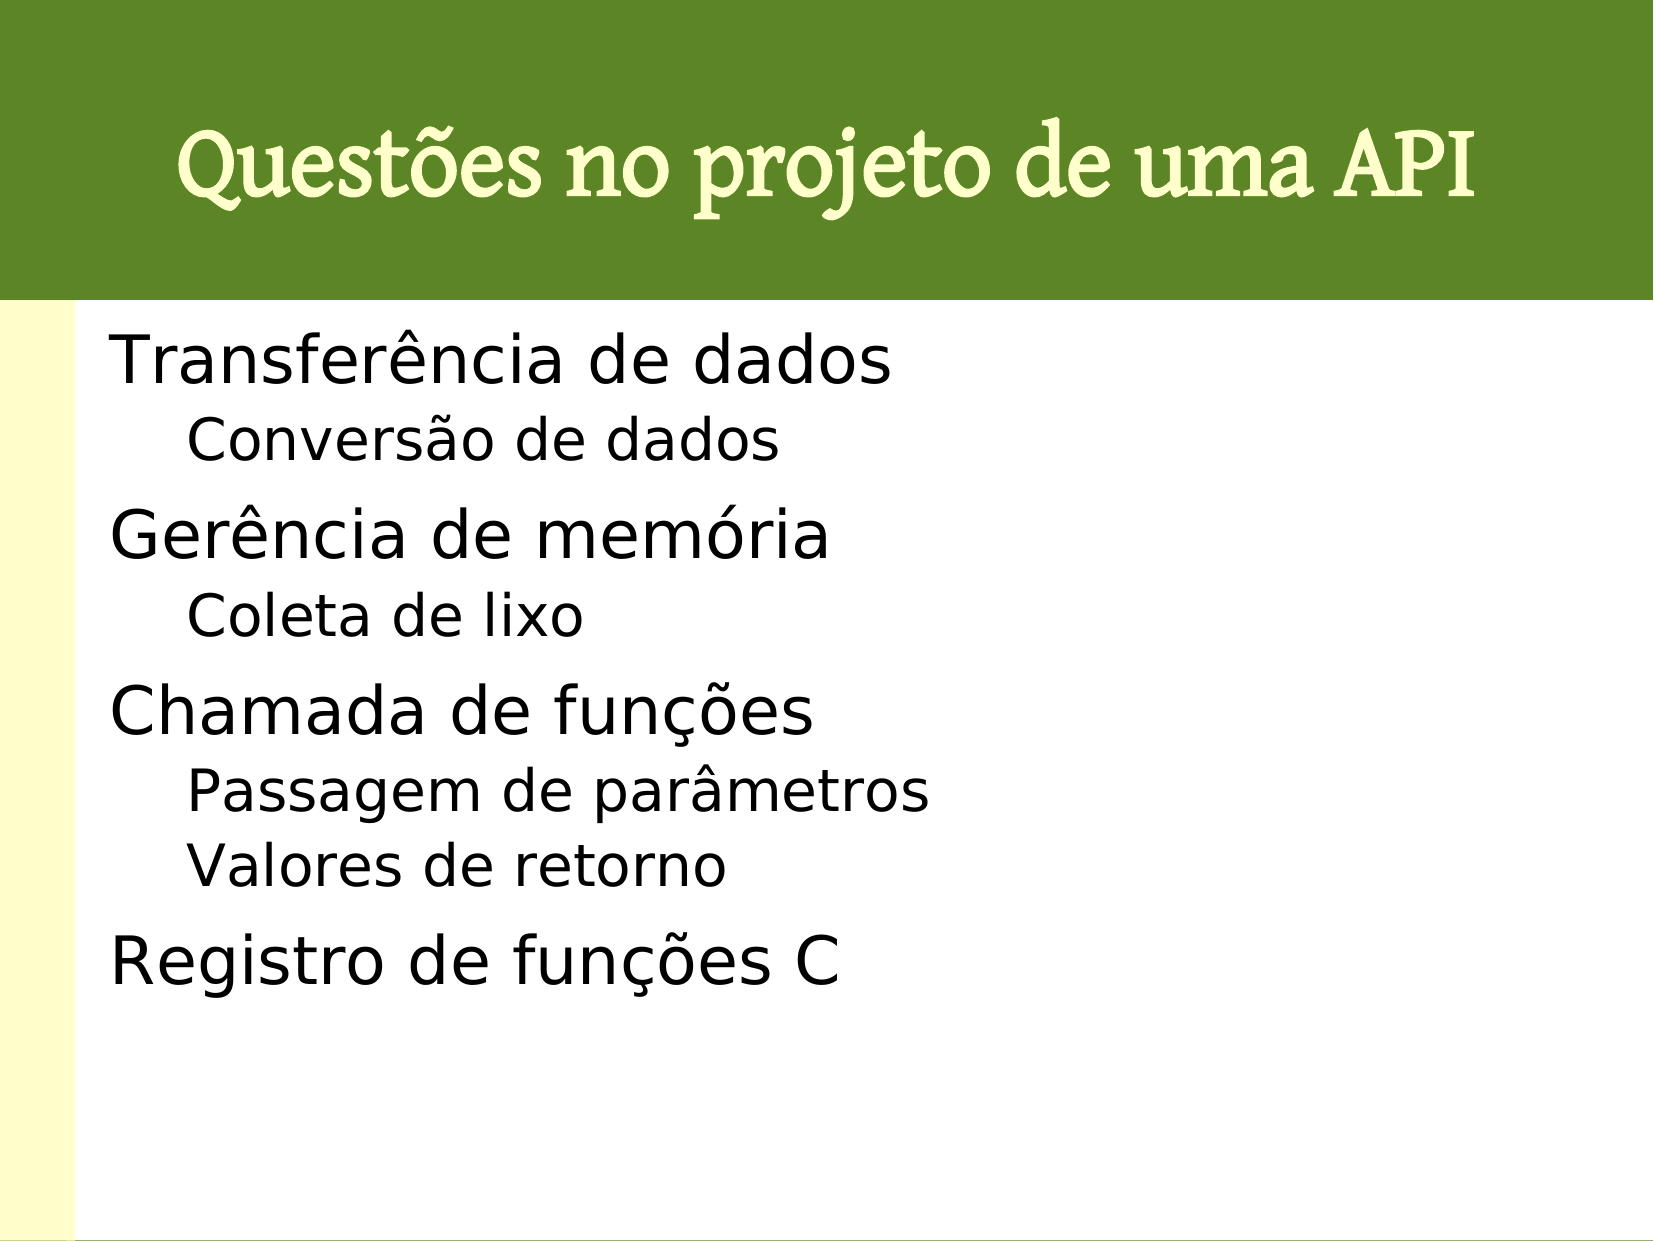

# Questões no projeto de uma API
Transferência de dados
Conversão de dados
Gerência de memória
Coleta de lixo
Chamada de funções
Passagem de parâmetros
Valores de retorno
Registro de funções C